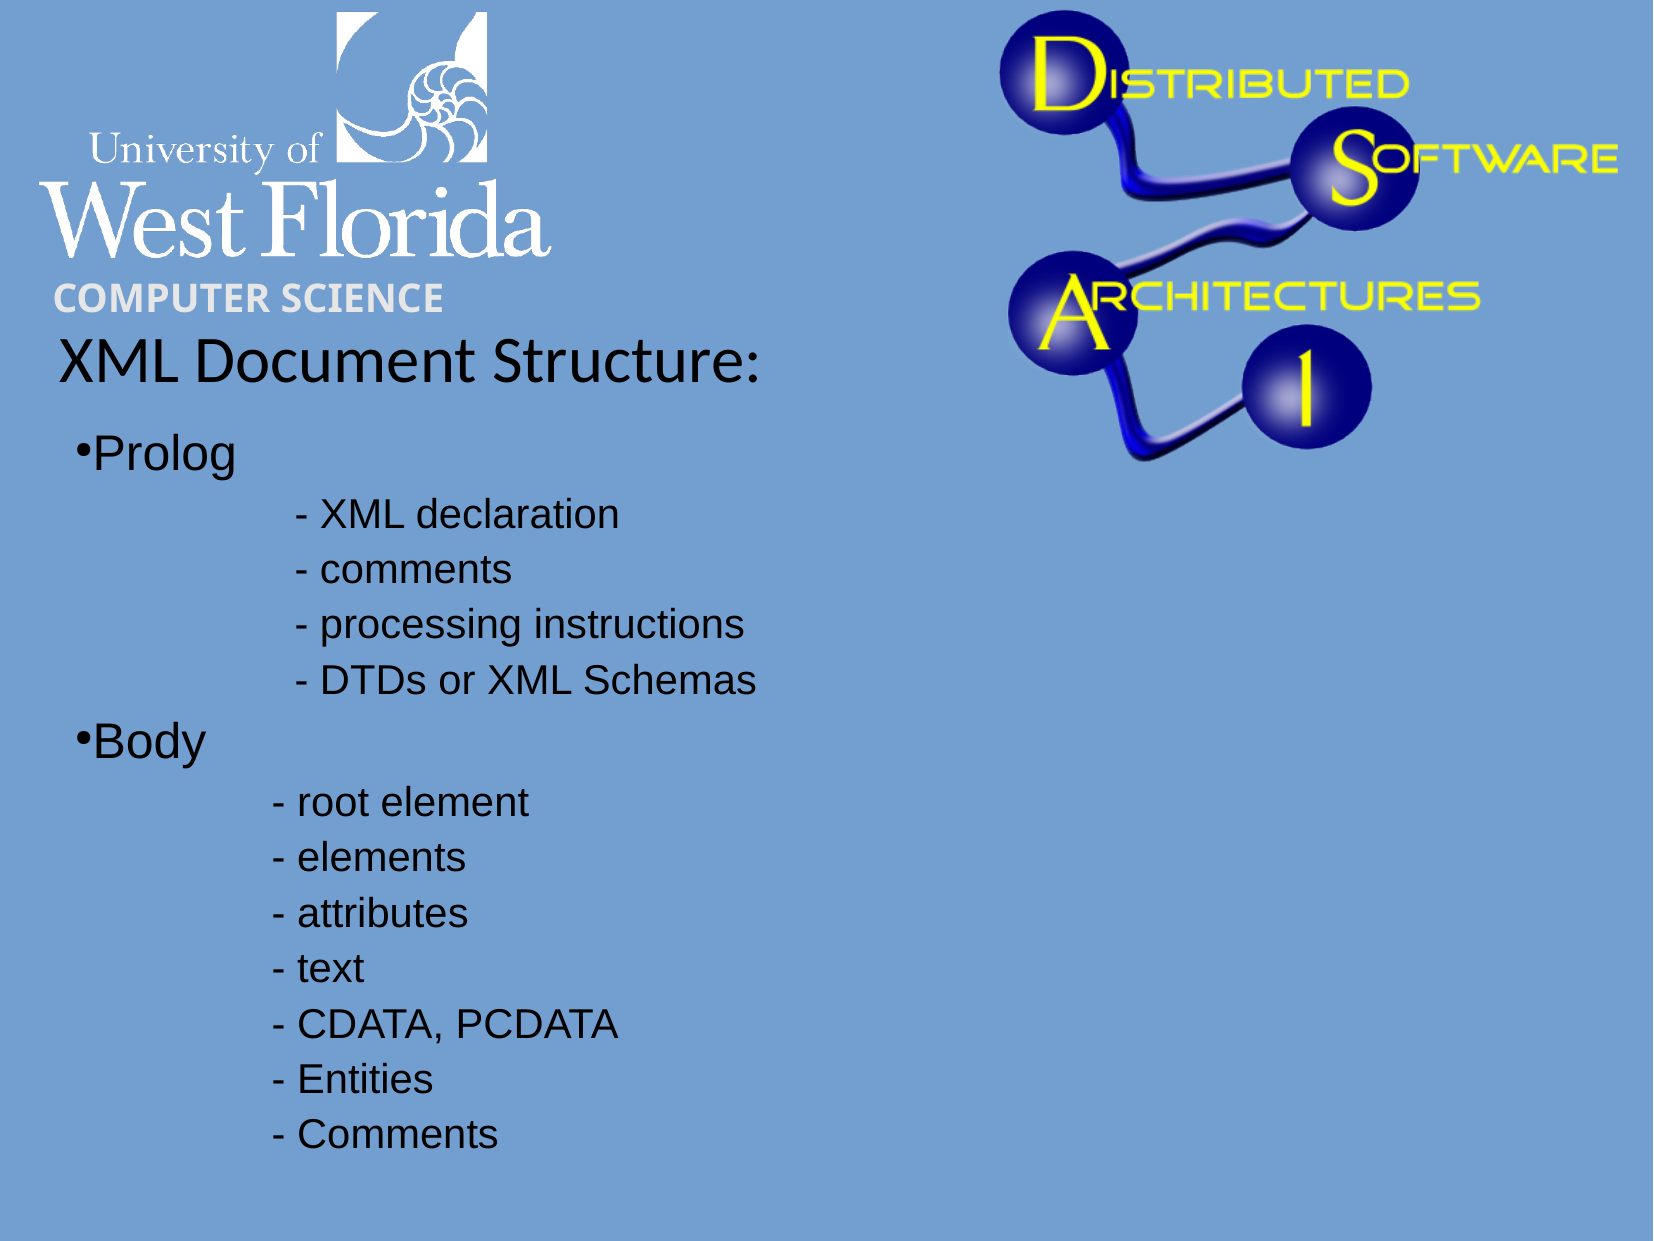

COMPUTER SCIENCE
# XML Document Structure:
Prolog
 - XML declaration
 - comments
 - processing instructions
 - DTDs or XML Schemas
Body
- root element
- elements
- attributes
- text
- CDATA, PCDATA
- Entities
- Comments